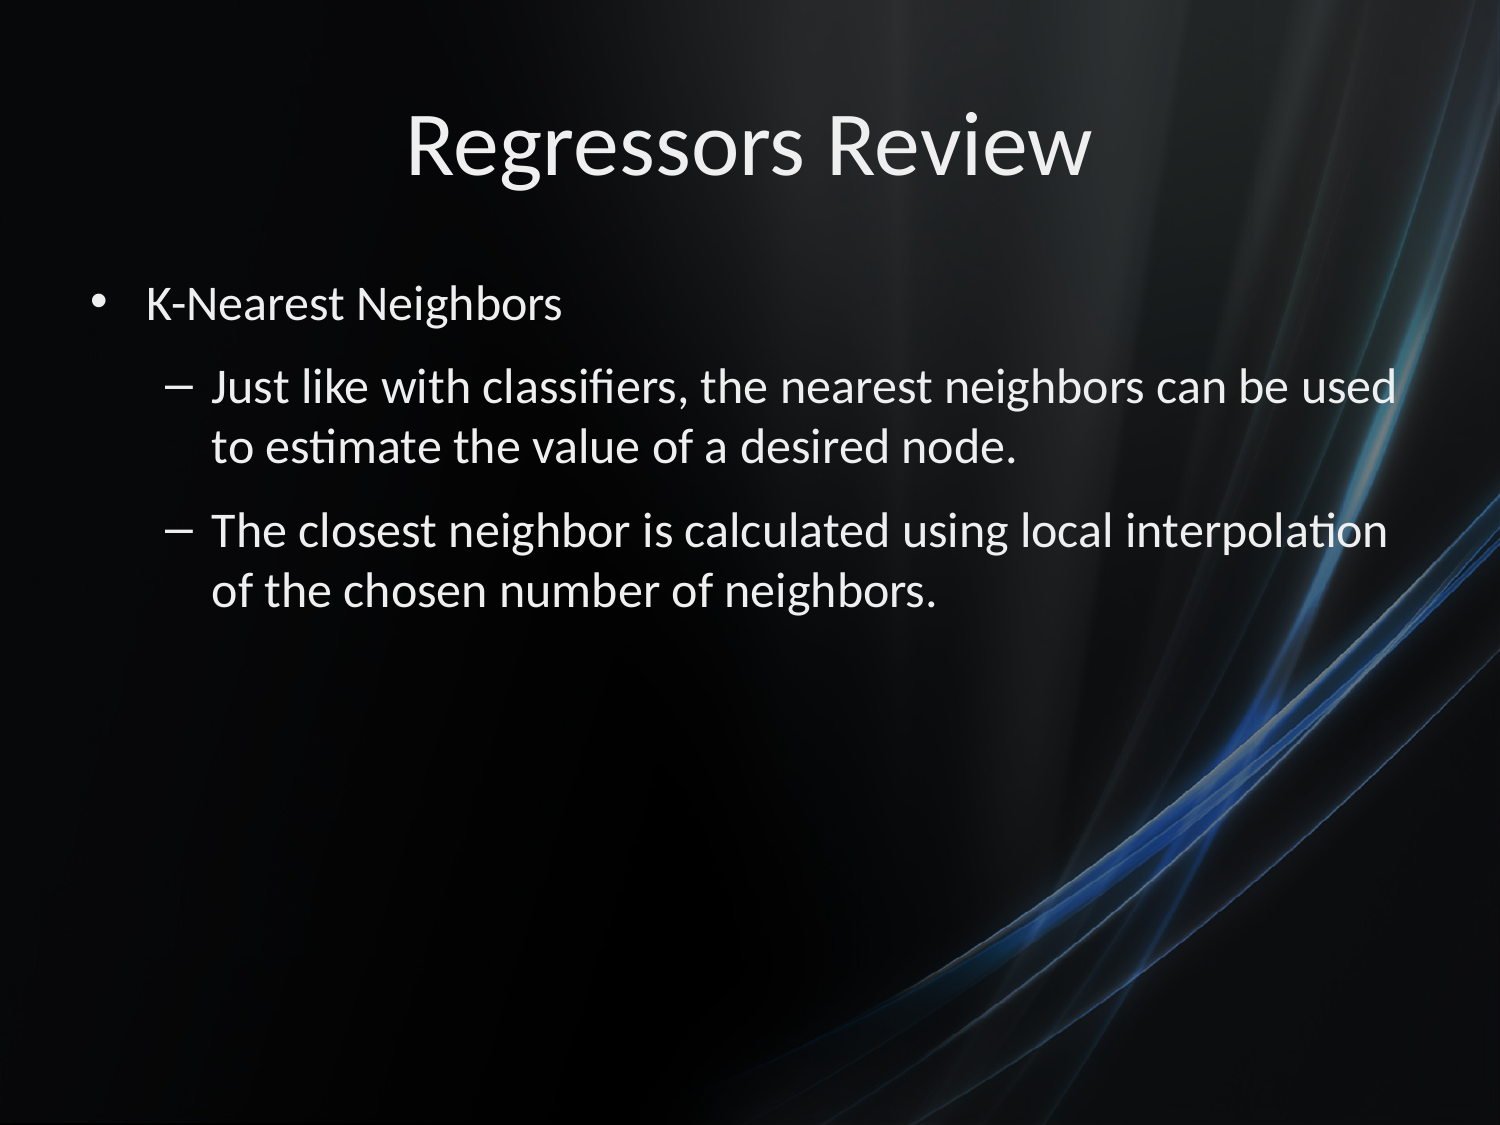

# Regressors Review
K-Nearest Neighbors
Just like with classifiers, the nearest neighbors can be used to estimate the value of a desired node.
The closest neighbor is calculated using local interpolation of the chosen number of neighbors.